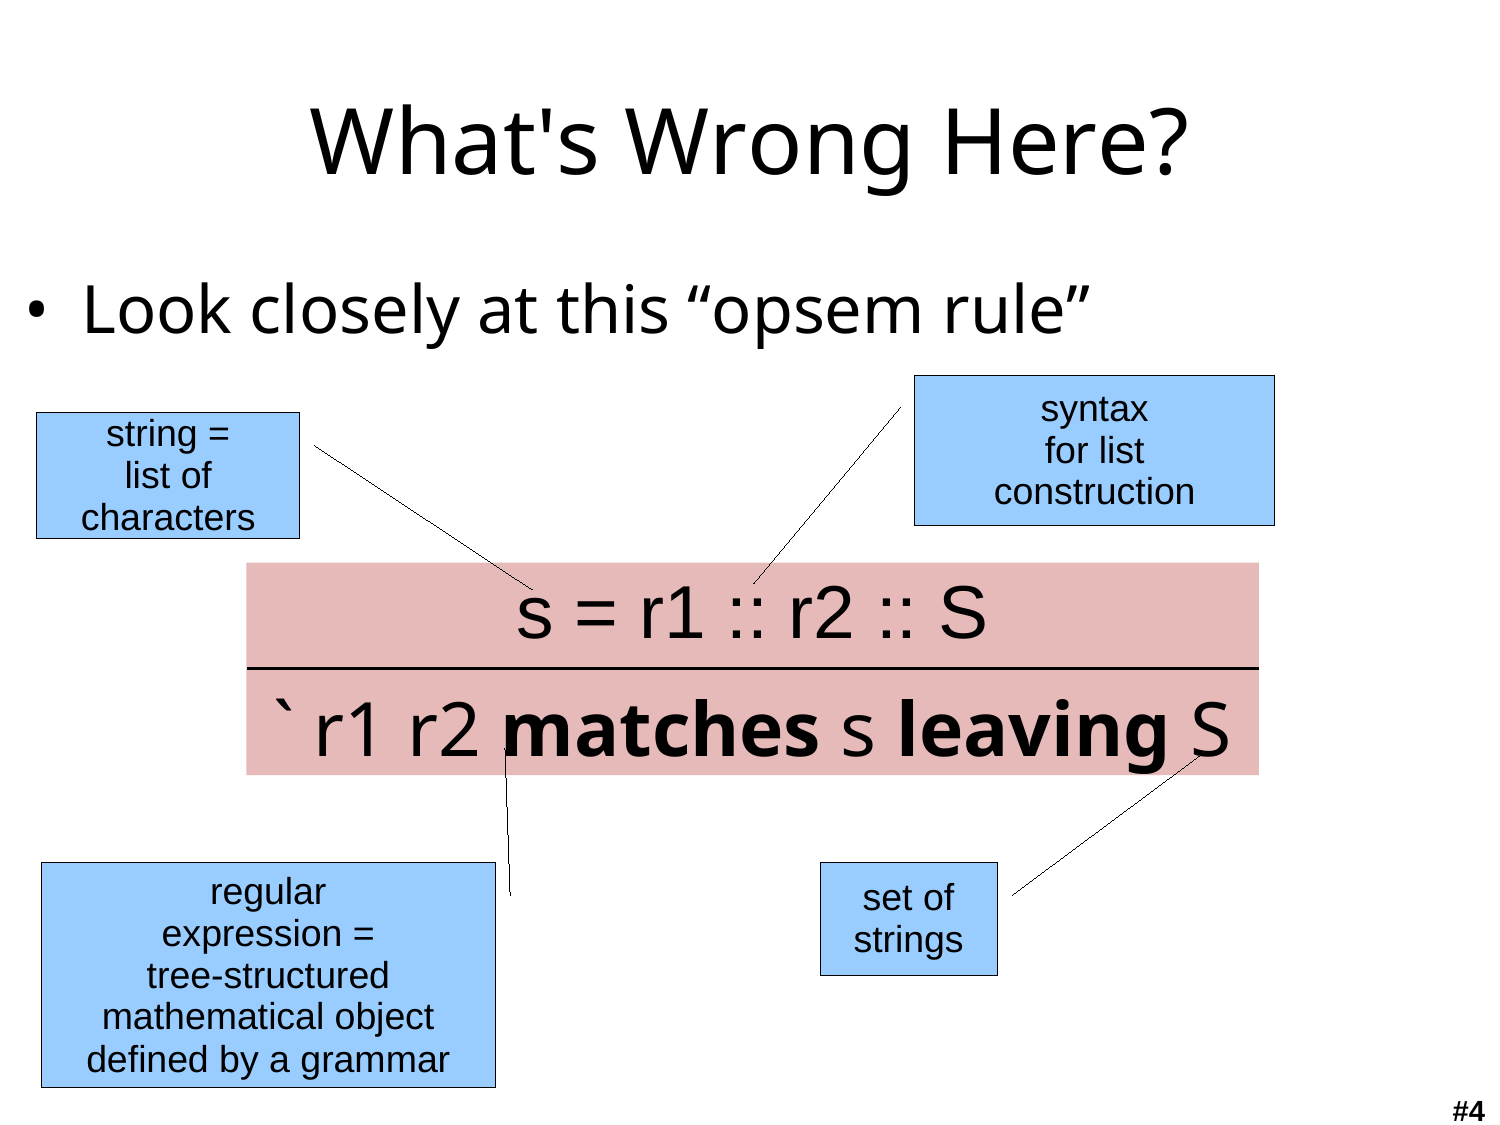

# What's Wrong Here?
Look closely at this “opsem rule”
syntax
for list
construction
string =
list of characters
s = r1 :: r2 :: S
` r1 r2 matches s leaving S
regular
expression =
tree-structured mathematical object defined by a grammar
set of
strings
4